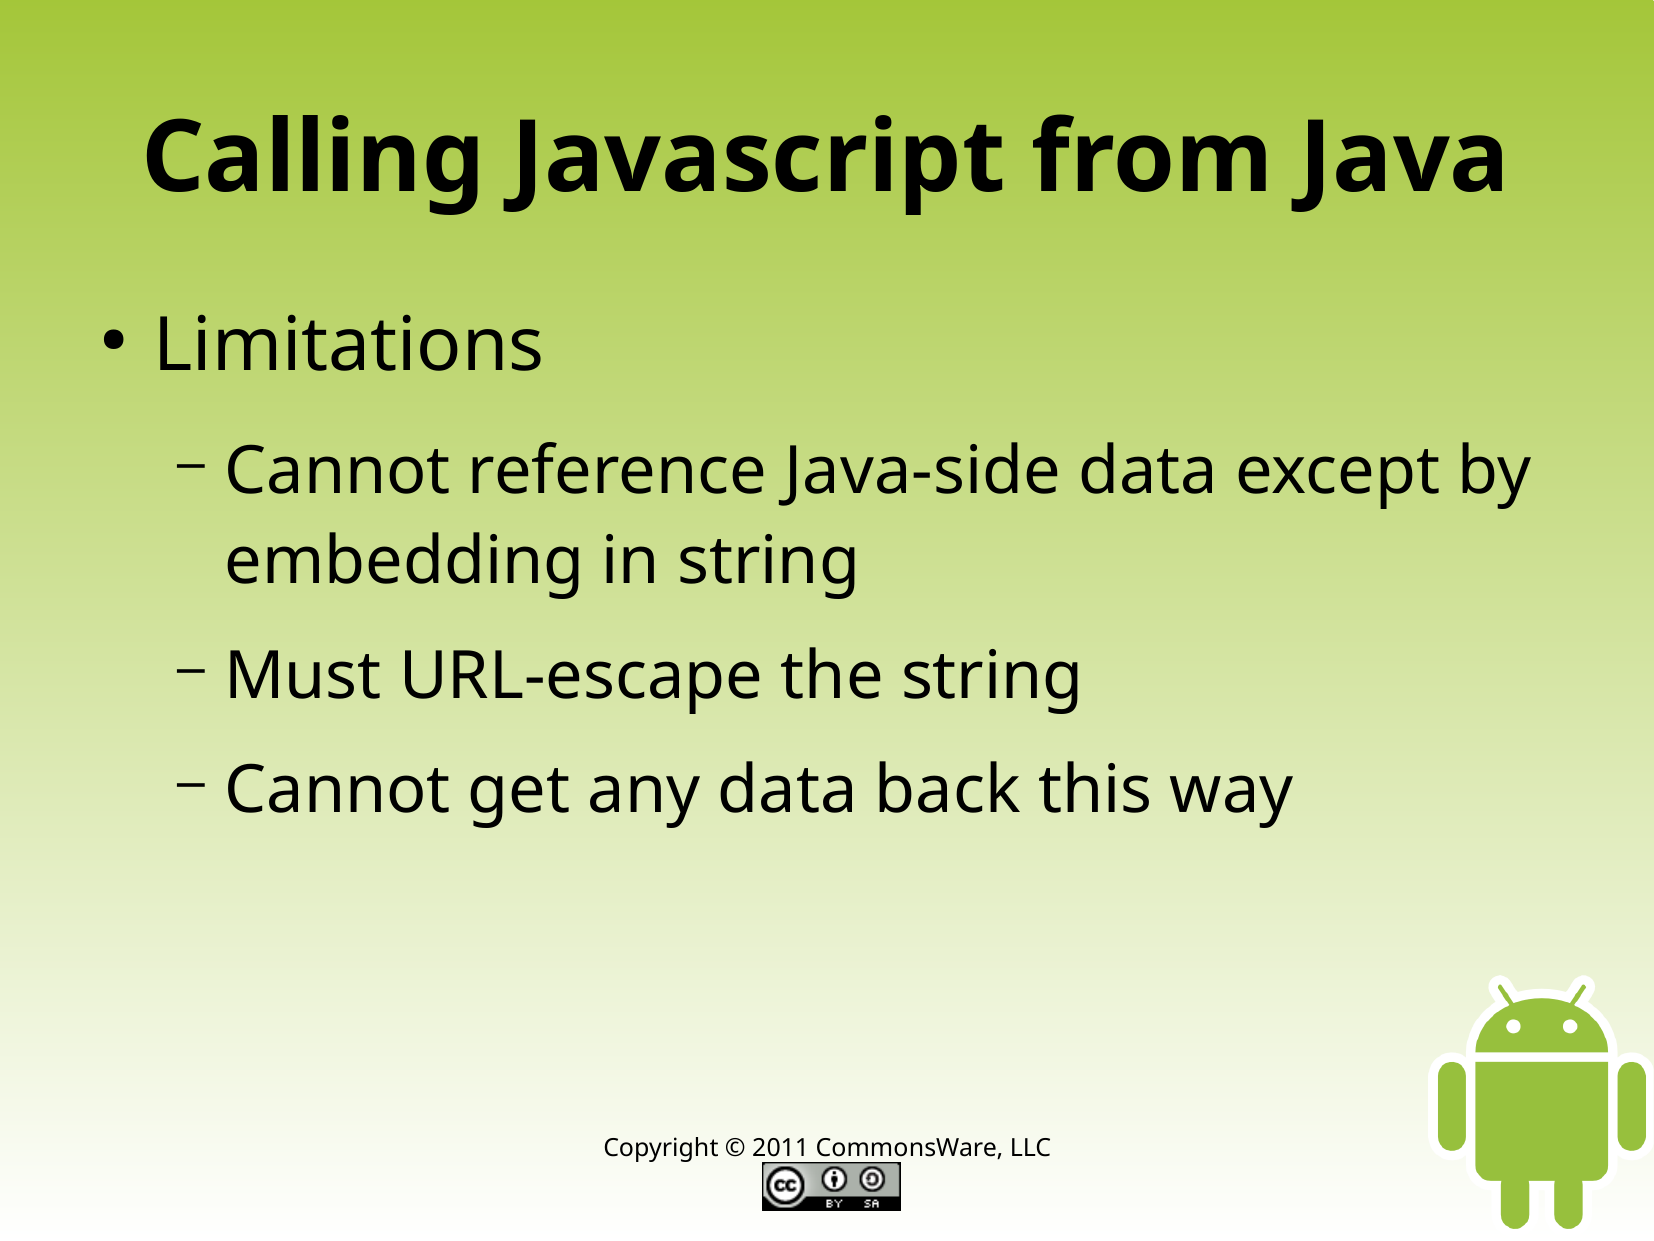

# Calling Javascript from Java
Limitations
Cannot reference Java-side data except by embedding in string
Must URL-escape the string
Cannot get any data back this way